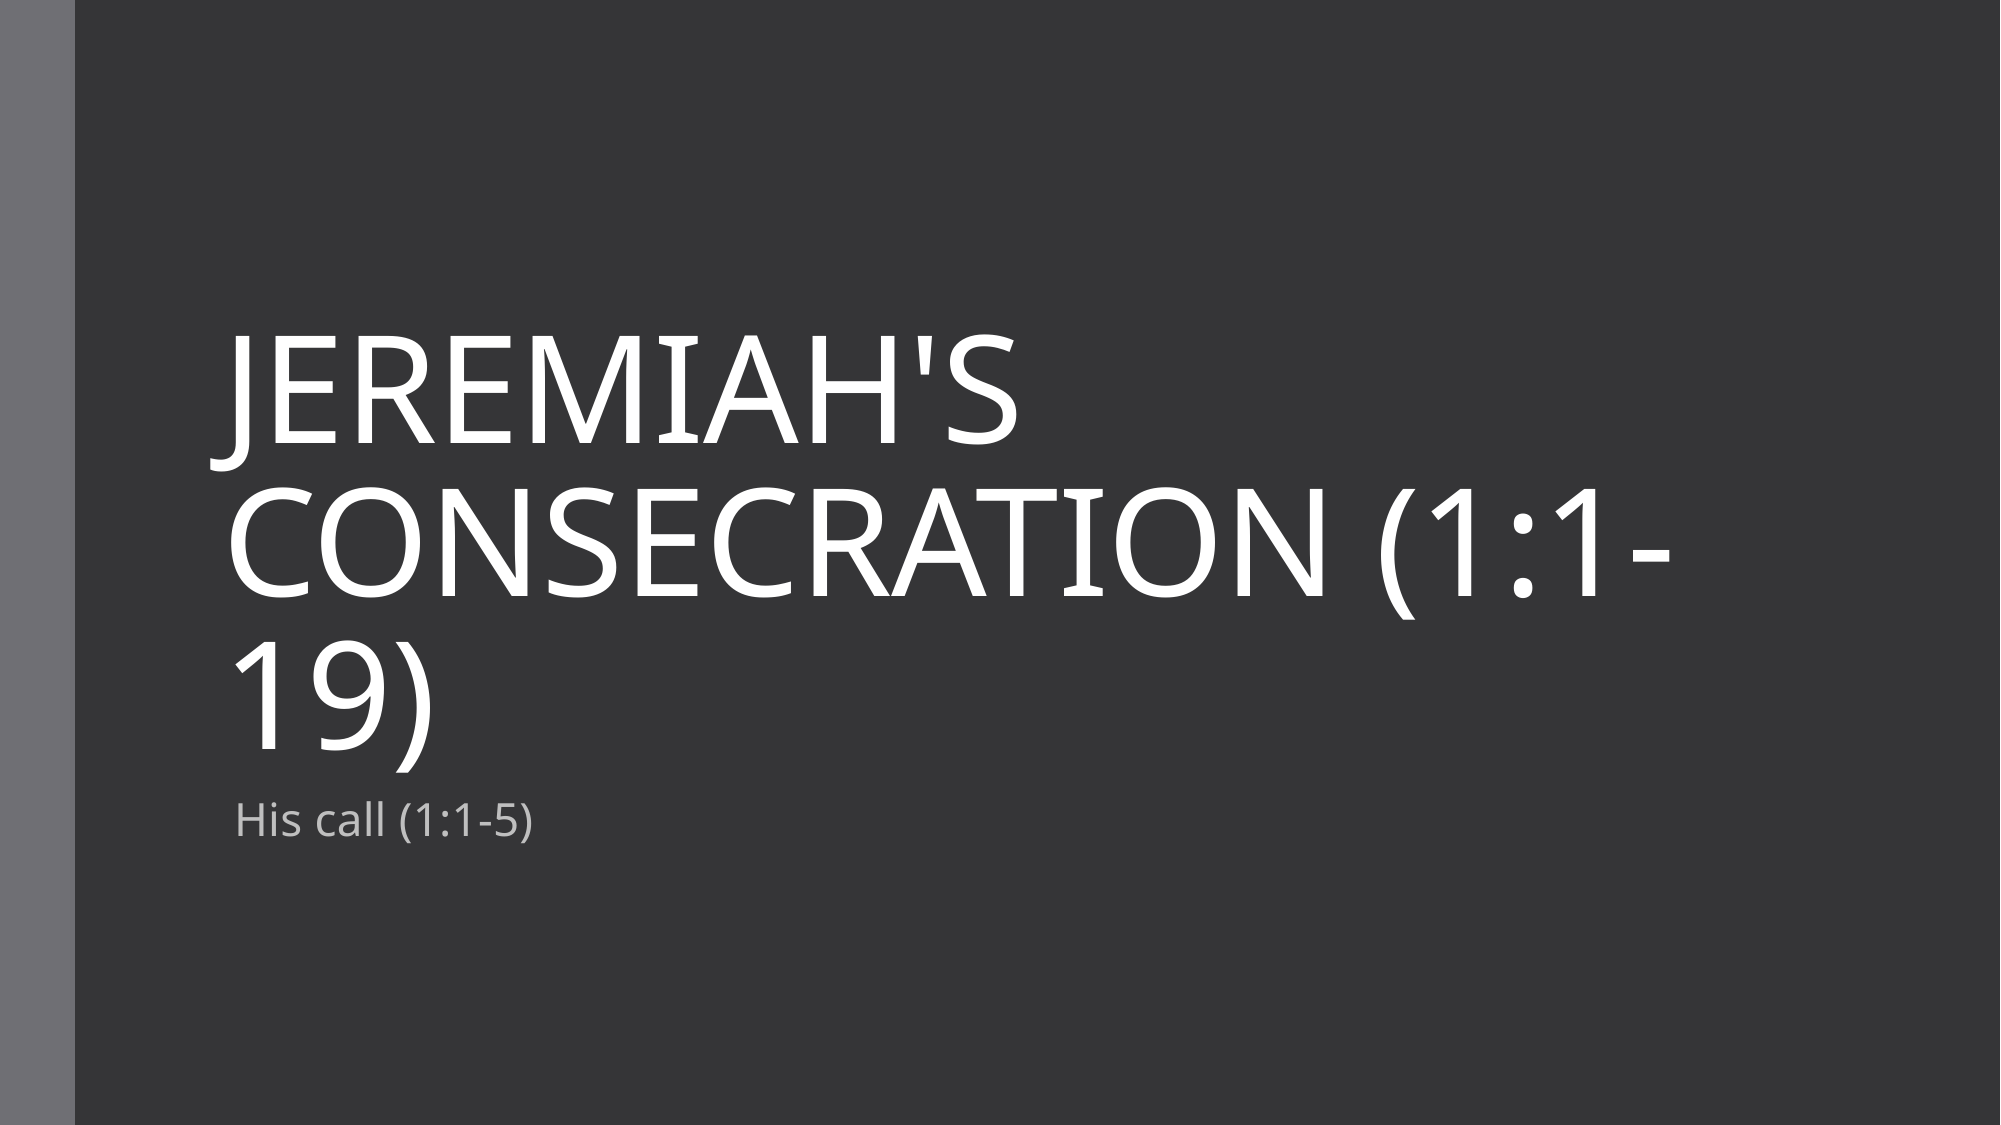

# JEREMIAH'S CONSECRATION (1:1-19)
 His call (1:1-5)